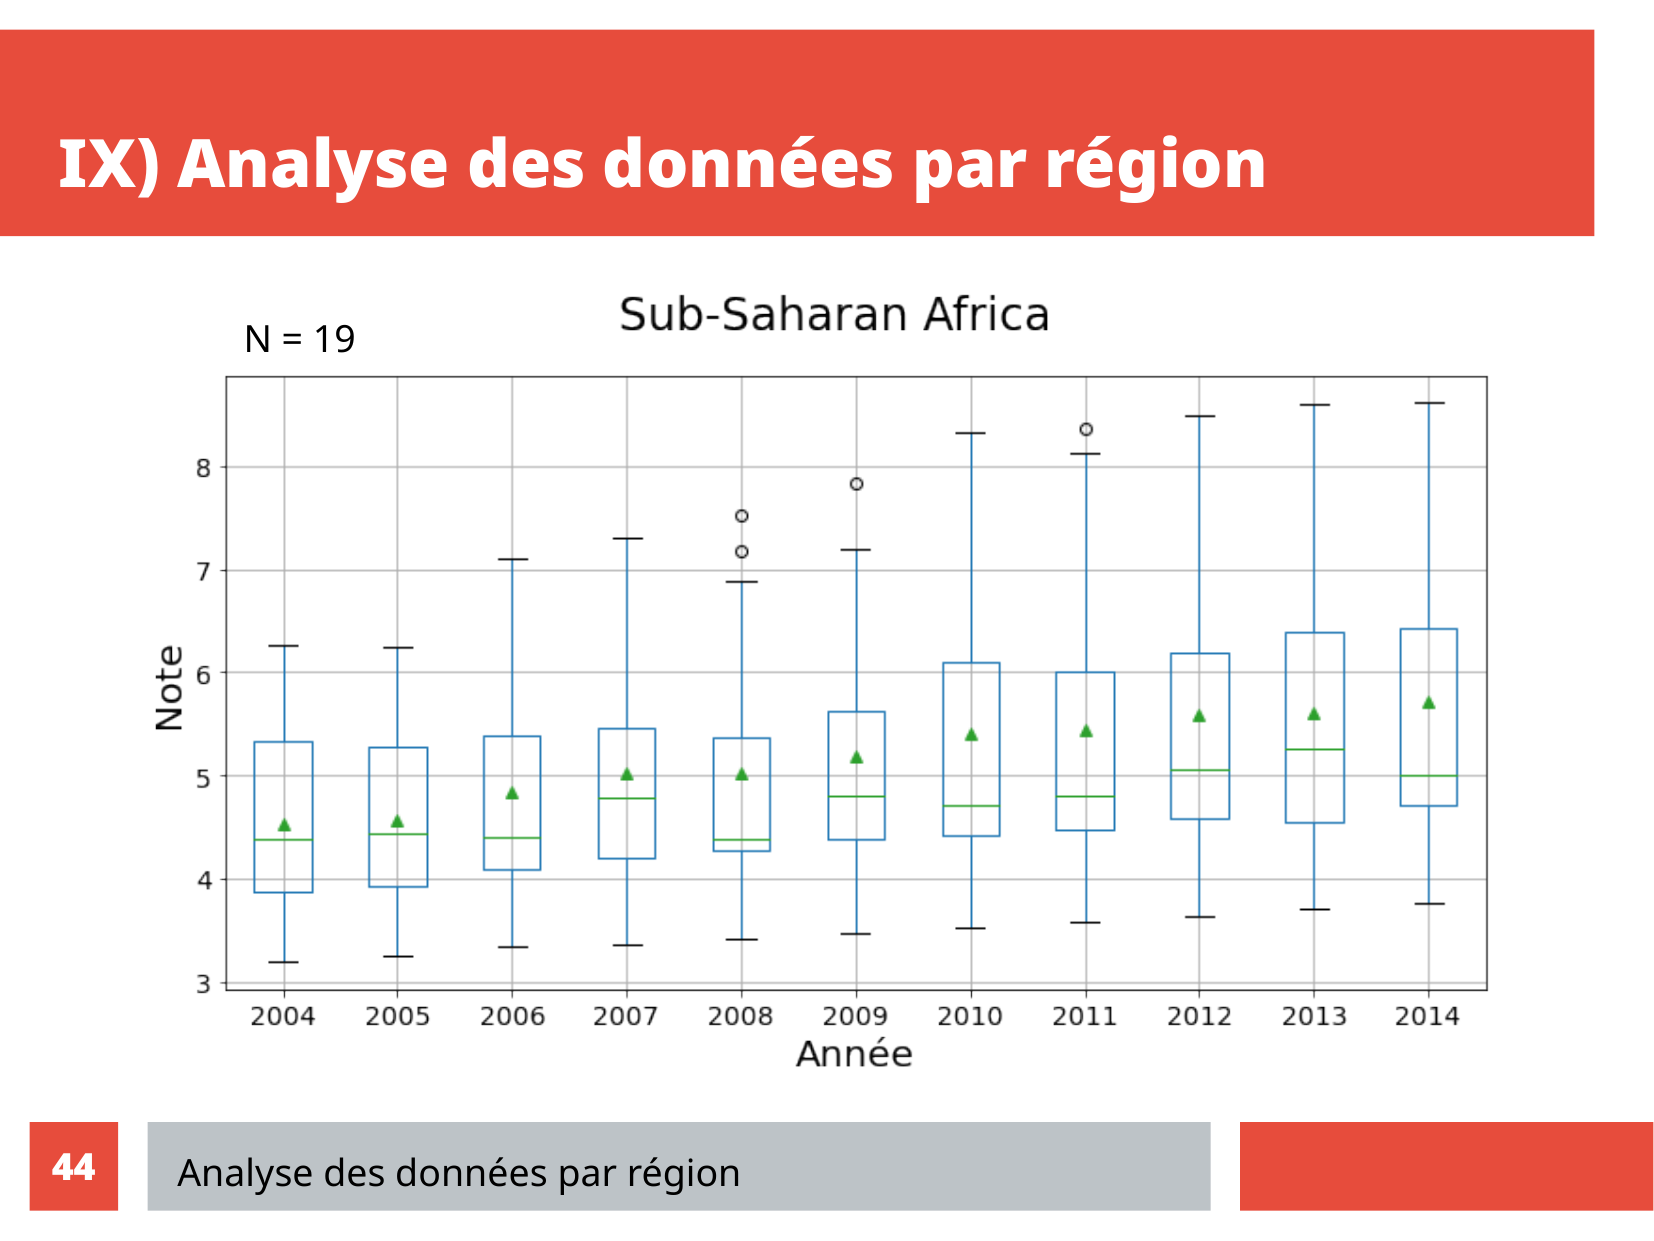

# IX) Analyse des données par région
N = 19
44
Analyse des données par région